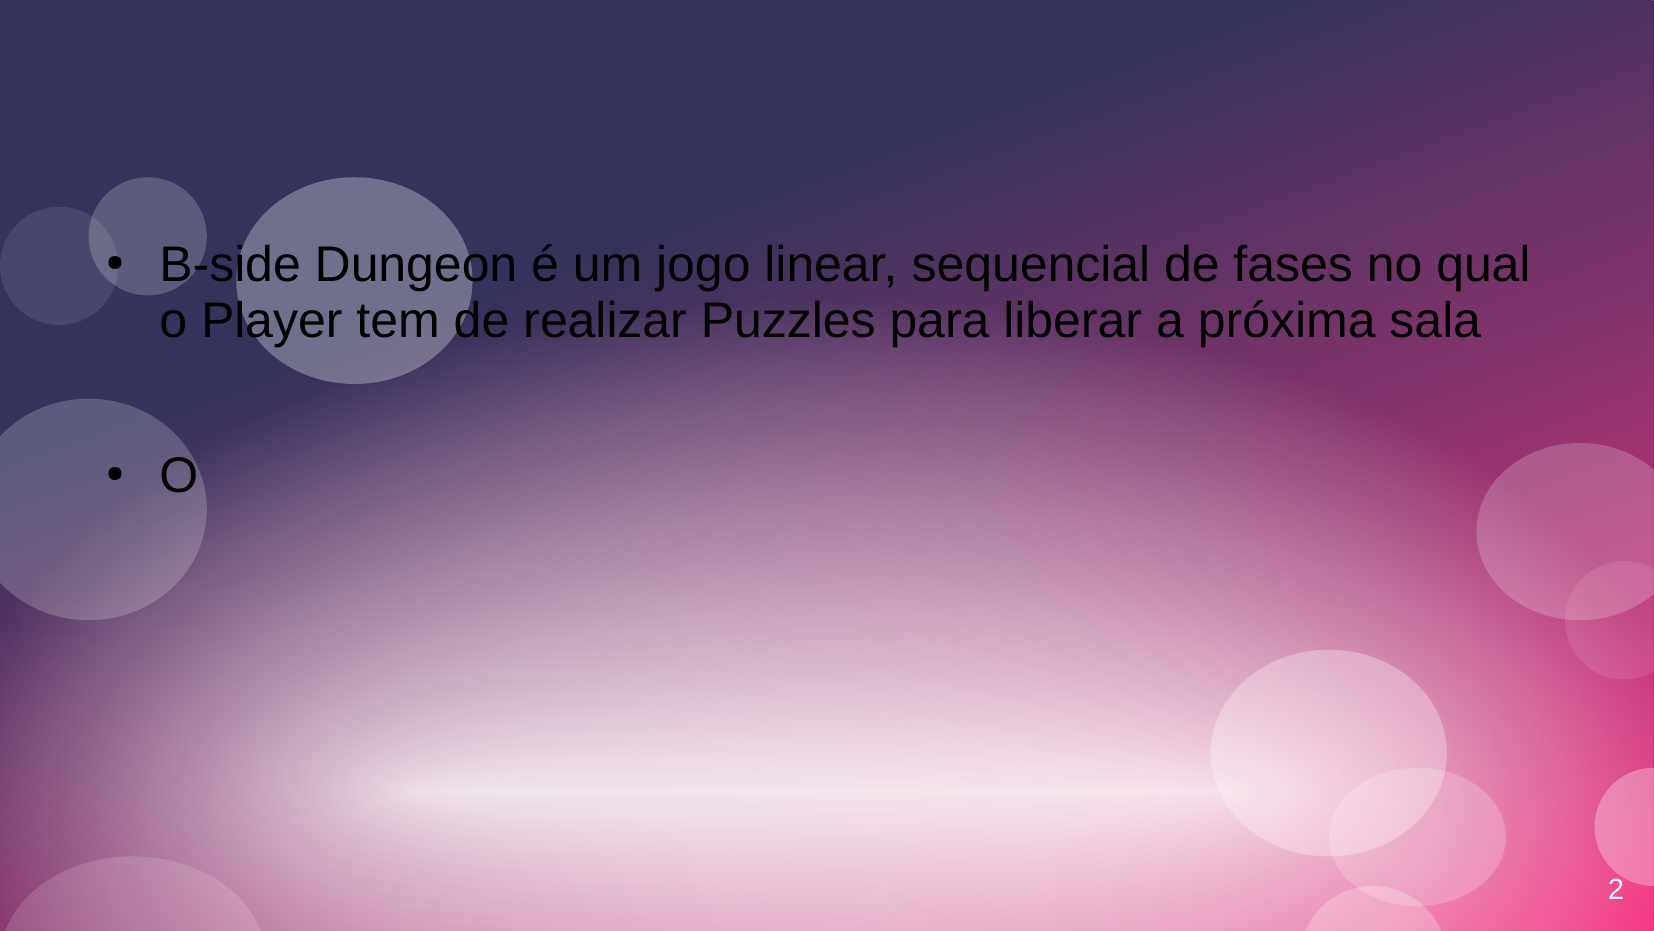

#
B-side Dungeon é um jogo linear, sequencial de fases no qual o Player tem de realizar Puzzles para liberar a próxima sala
O